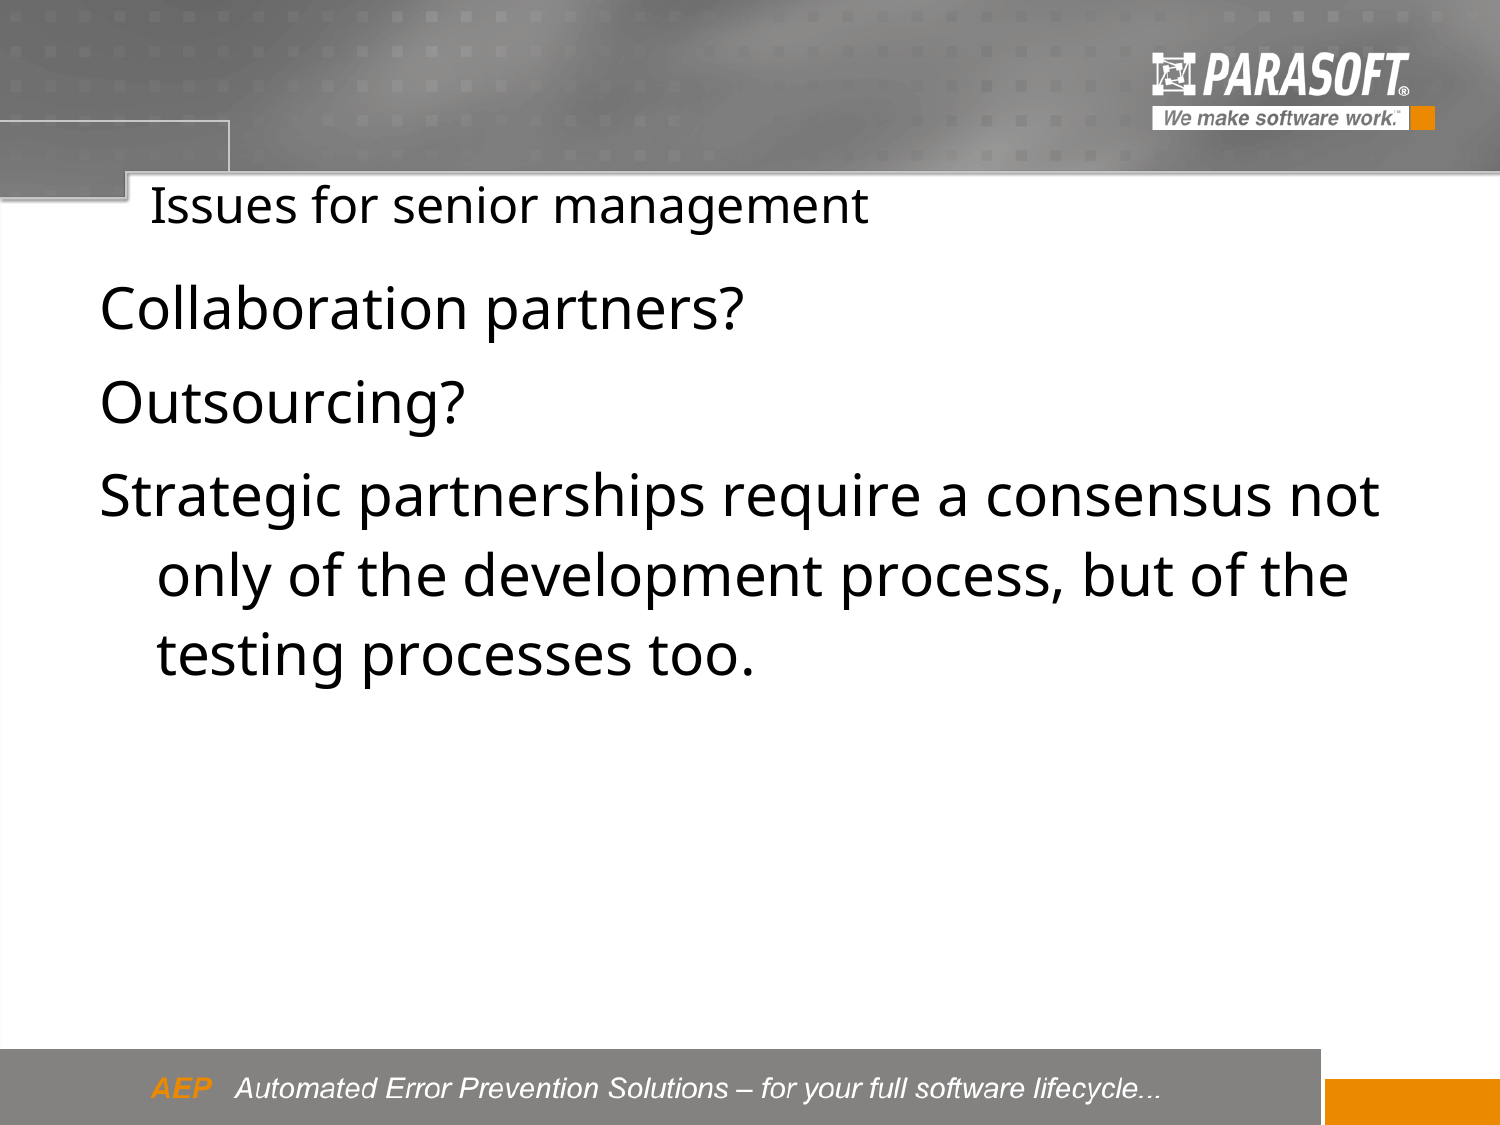

# Issues for senior management
Collaboration partners?
Outsourcing?
Strategic partnerships require a consensus not only of the development process, but of the testing processes too.